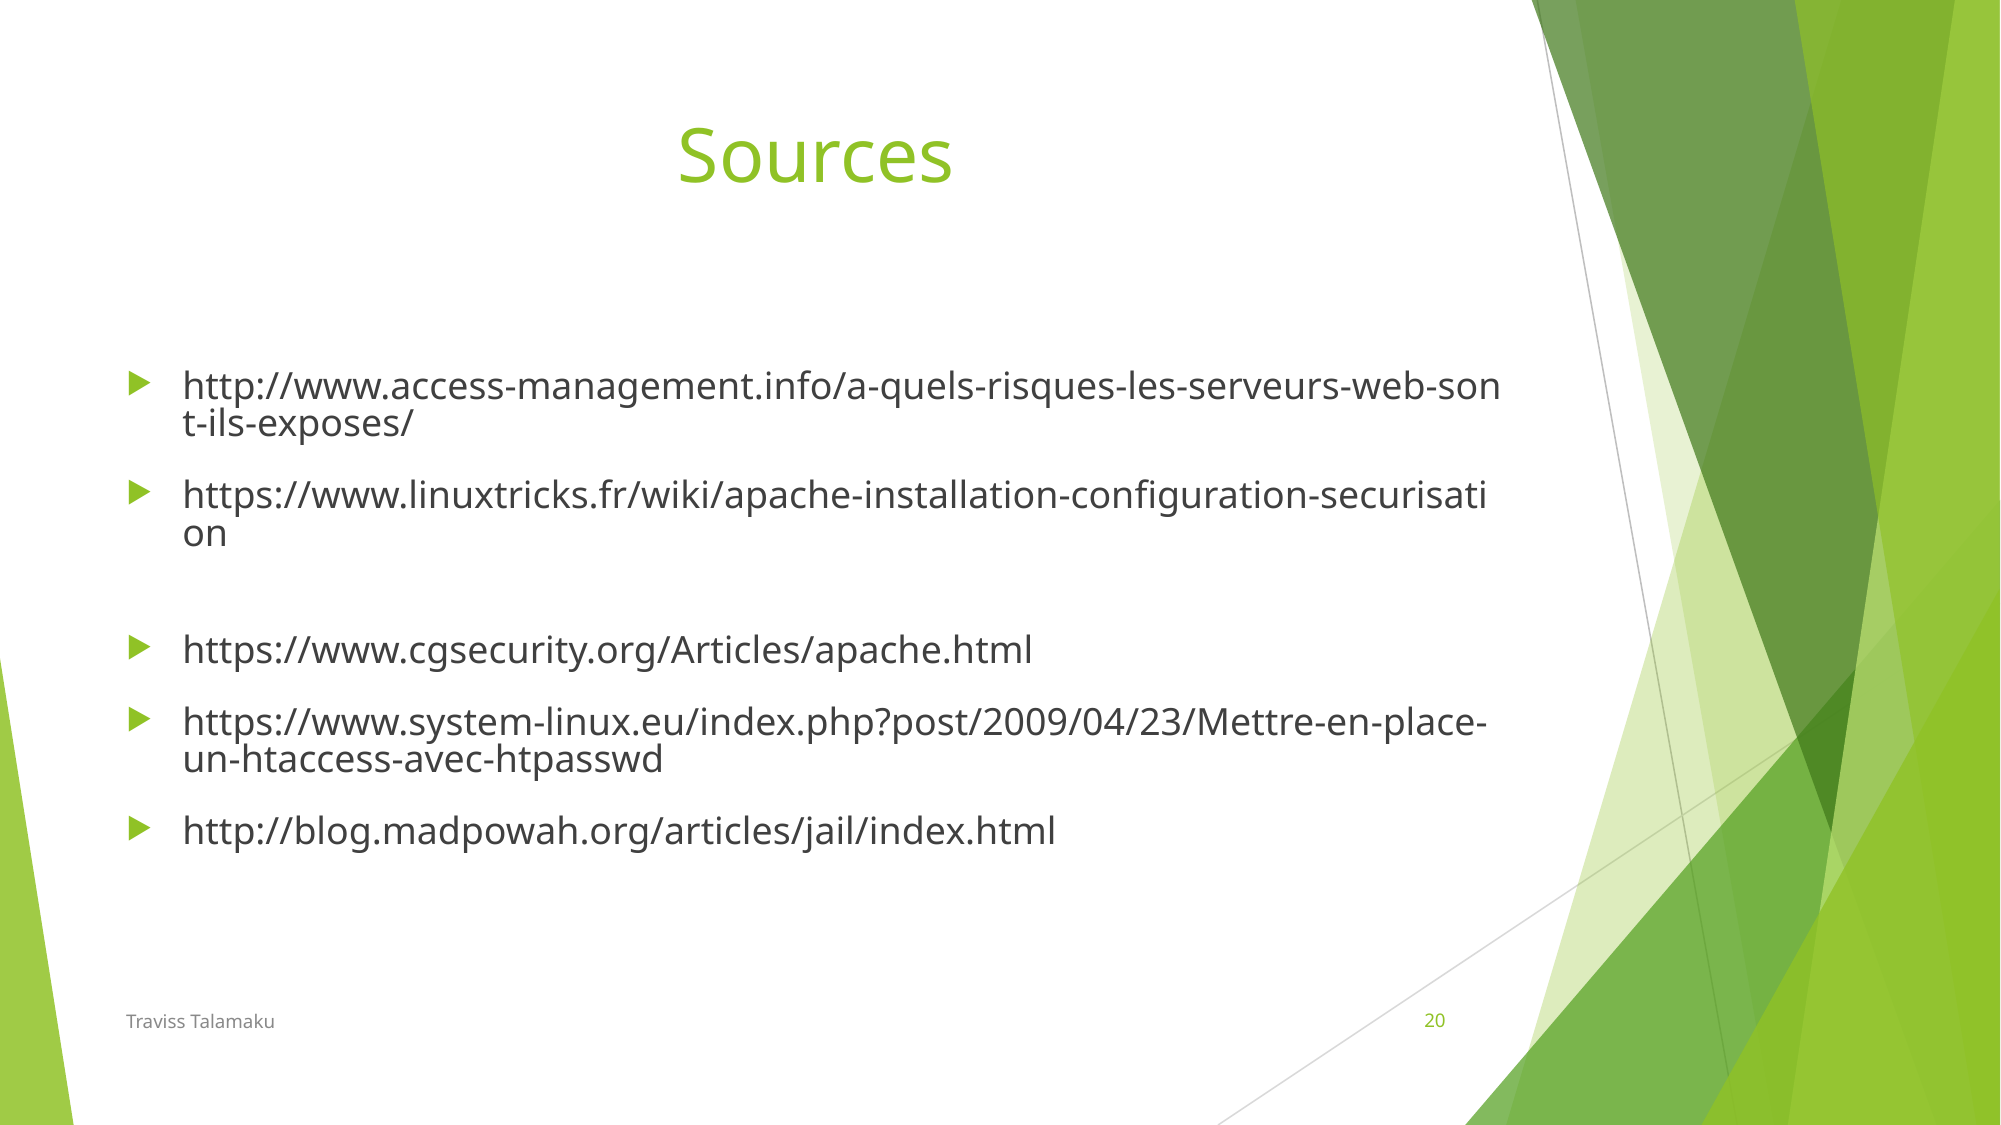

# Sources
http://www.access-management.info/a-quels-risques-les-serveurs-web-sont-ils-exposes/
https://www.linuxtricks.fr/wiki/apache-installation-configuration-securisation
https://www.cgsecurity.org/Articles/apache.html
https://www.system-linux.eu/index.php?post/2009/04/23/Mettre-en-place-un-htaccess-avec-htpasswd
http://blog.madpowah.org/articles/jail/index.html
Traviss Talamaku